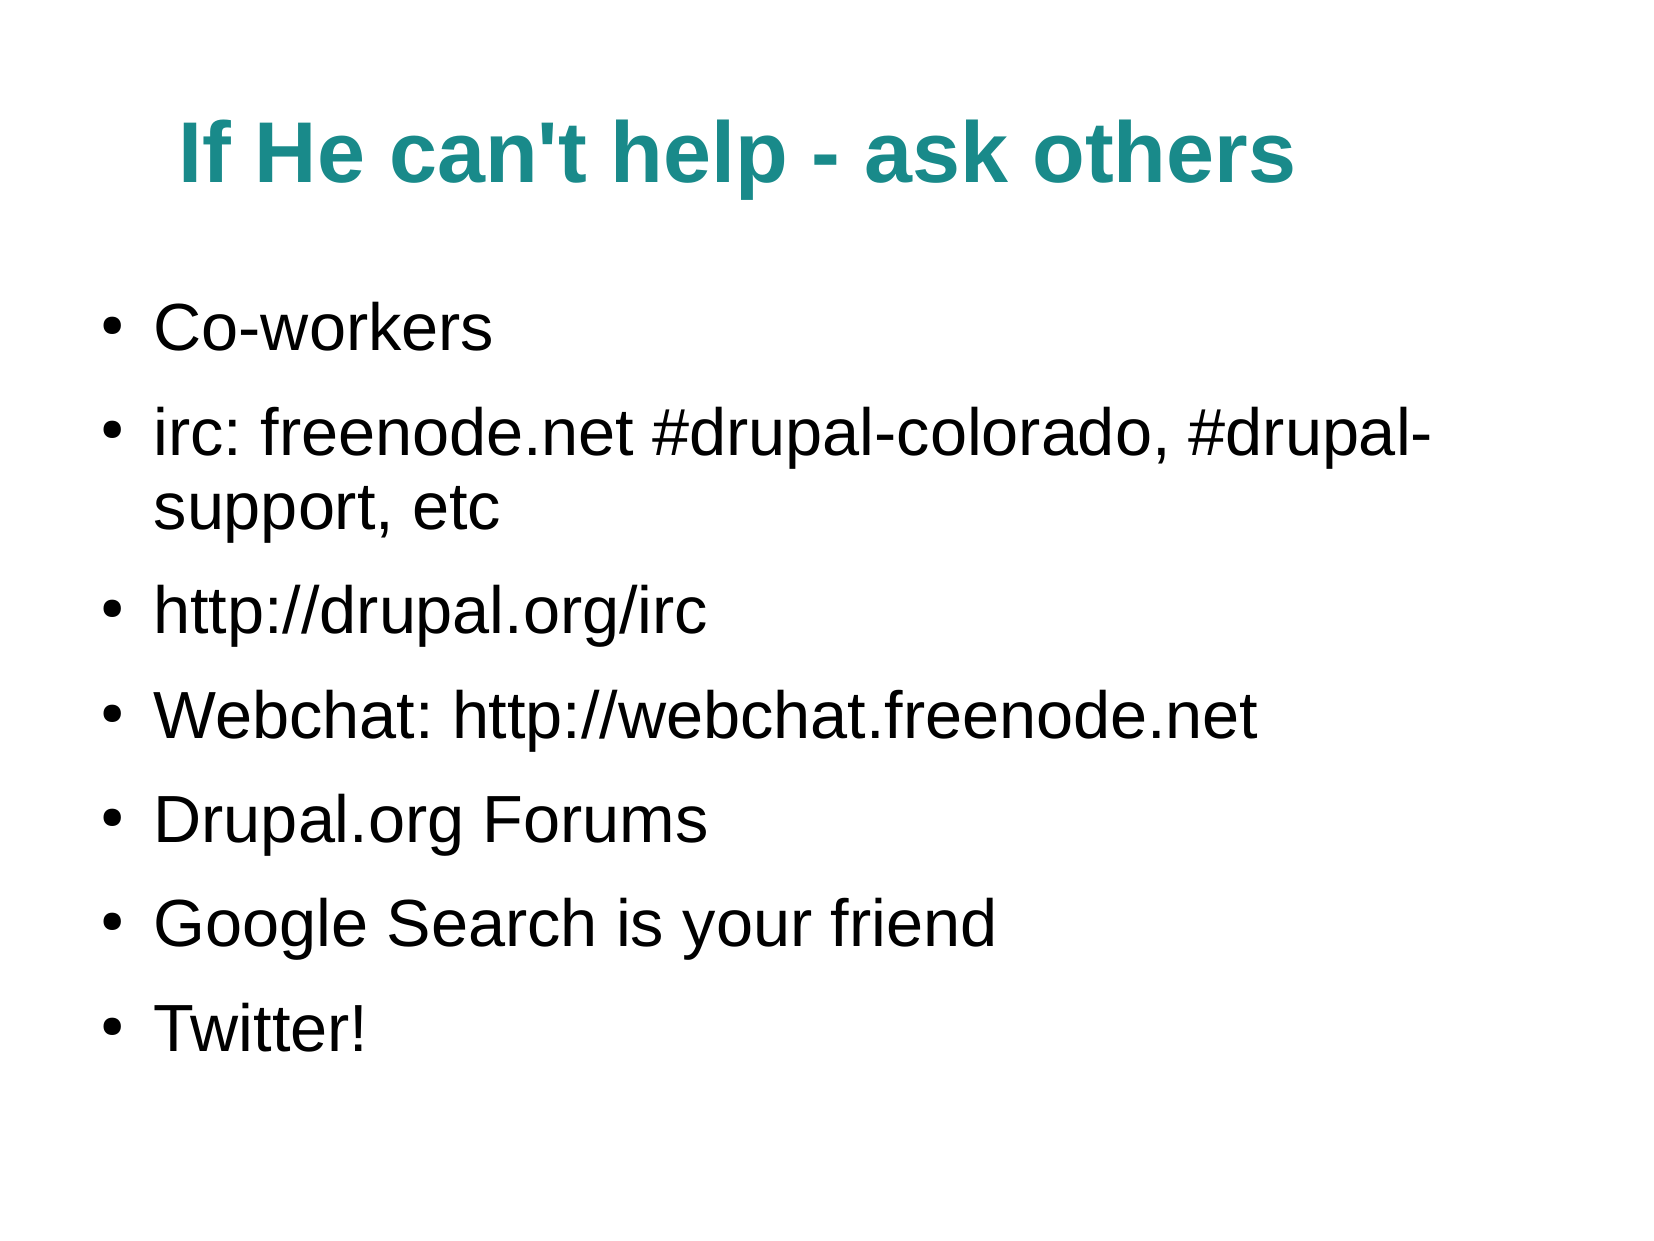

# If He can't help - ask others
Co-workers
irc: freenode.net #drupal-colorado, #drupal-support, etc
http://drupal.org/irc
Webchat: http://webchat.freenode.net
Drupal.org Forums
Google Search is your friend
Twitter!